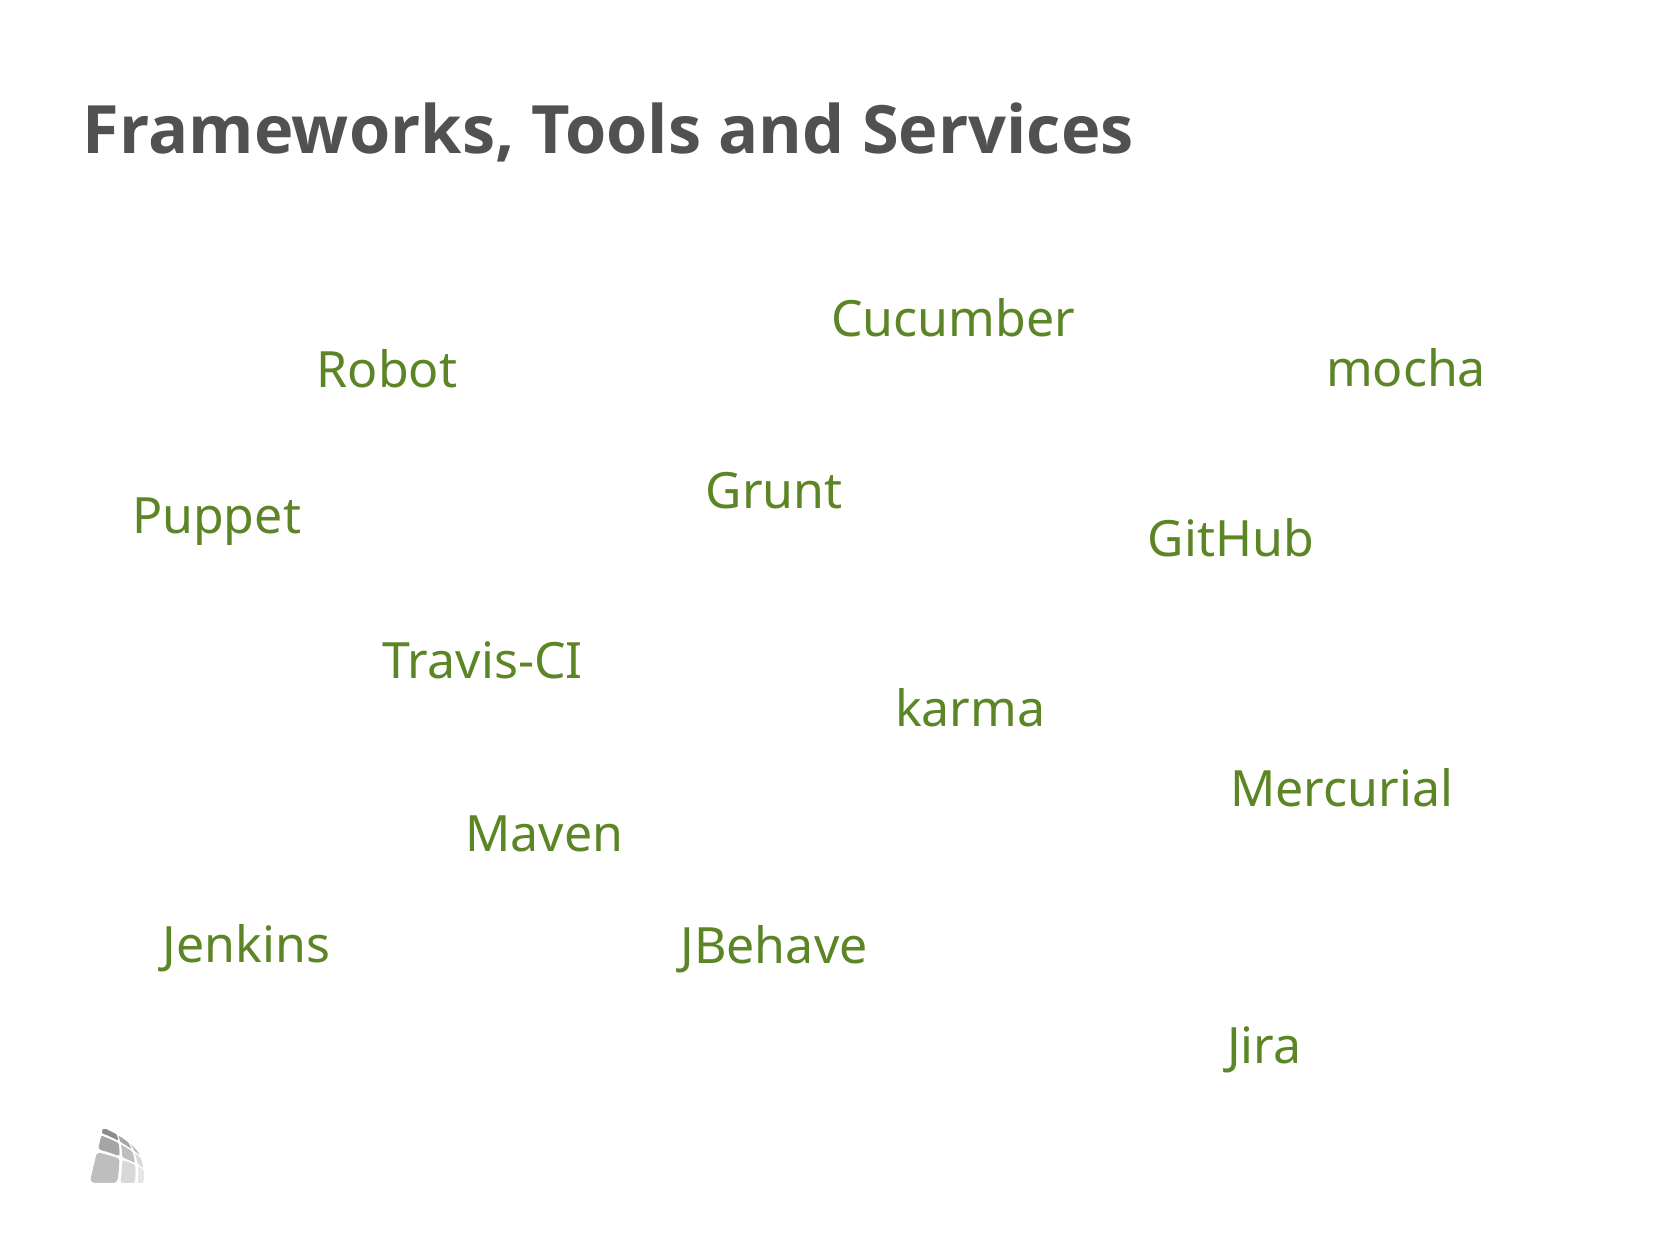

# Frameworks, Tools and Services
Cucumber
mocha
Robot
Grunt
Puppet
GitHub
Travis-CI
karma
Mercurial
Maven
Jenkins
JBehave
Jira